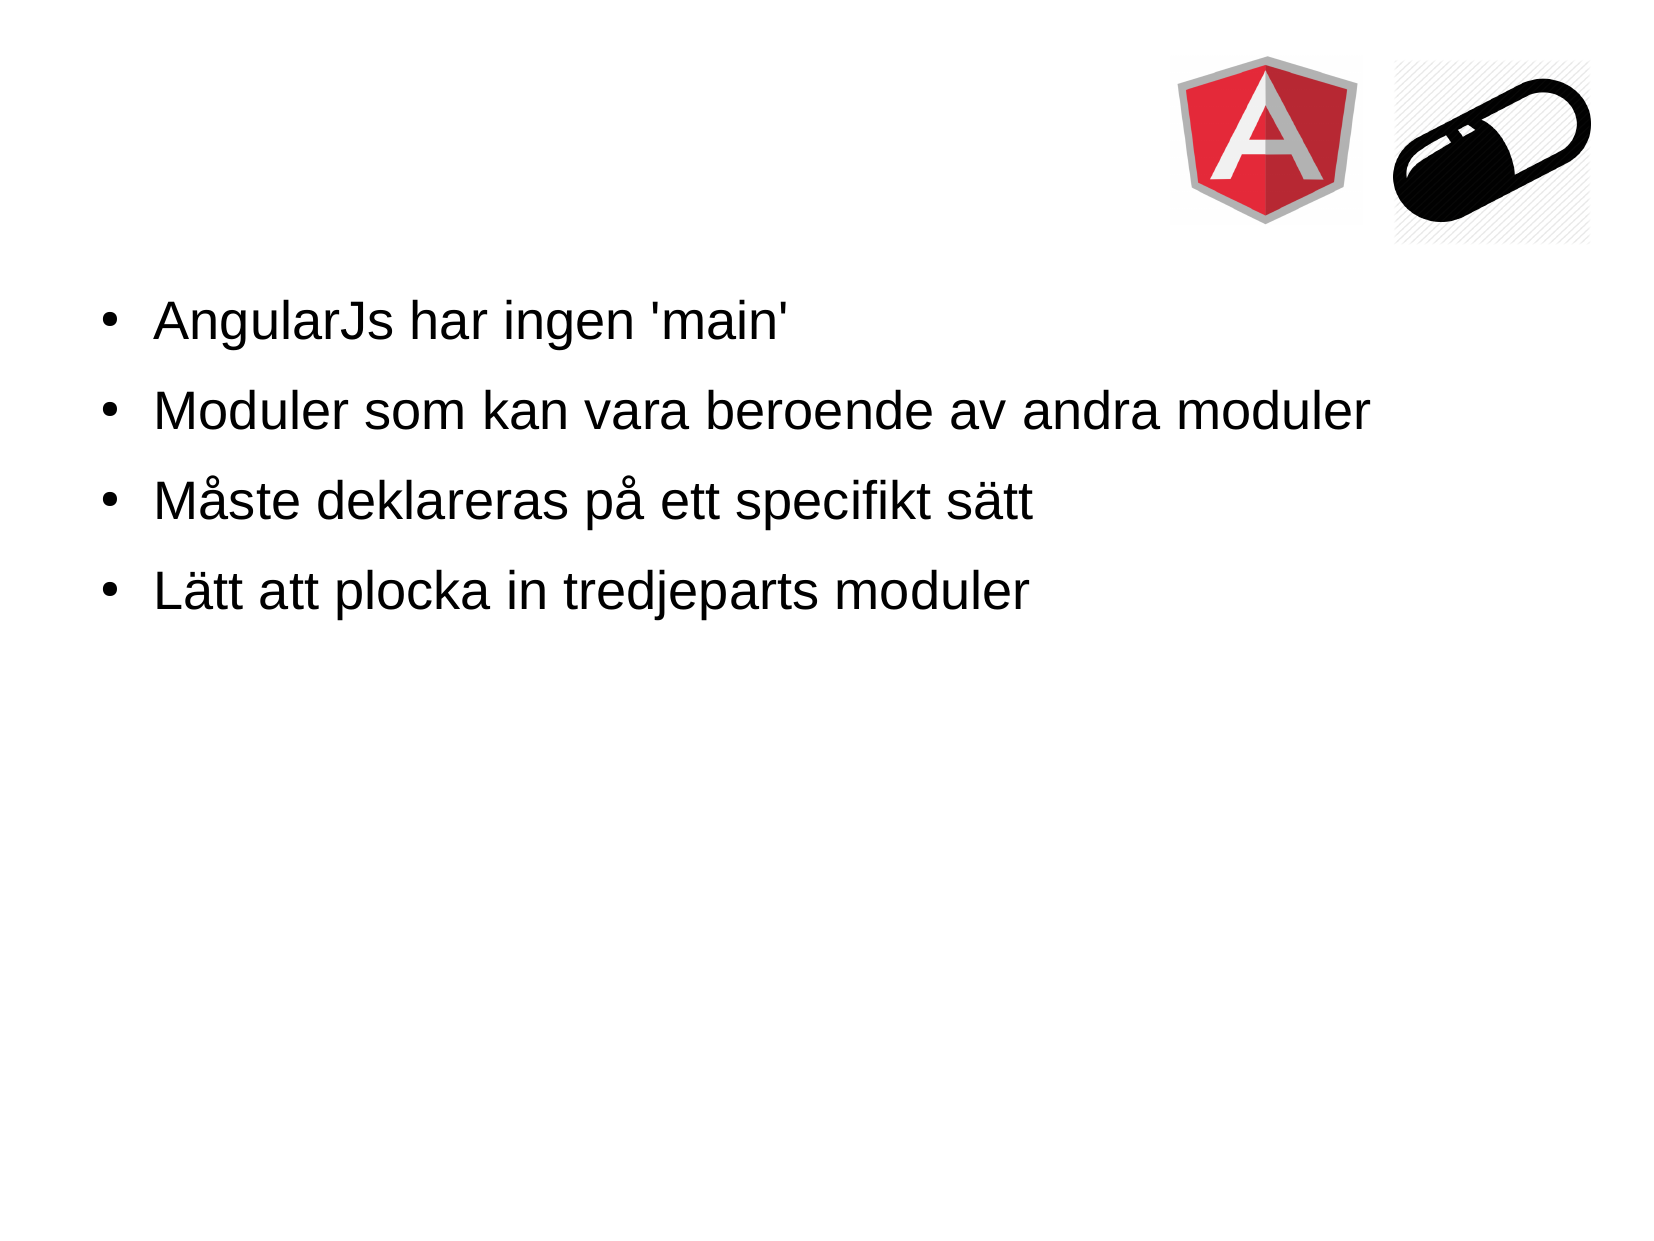

# AngularJs har ingen 'main'
Moduler som kan vara beroende av andra moduler
Måste deklareras på ett specifikt sätt
Lätt att plocka in tredjeparts moduler